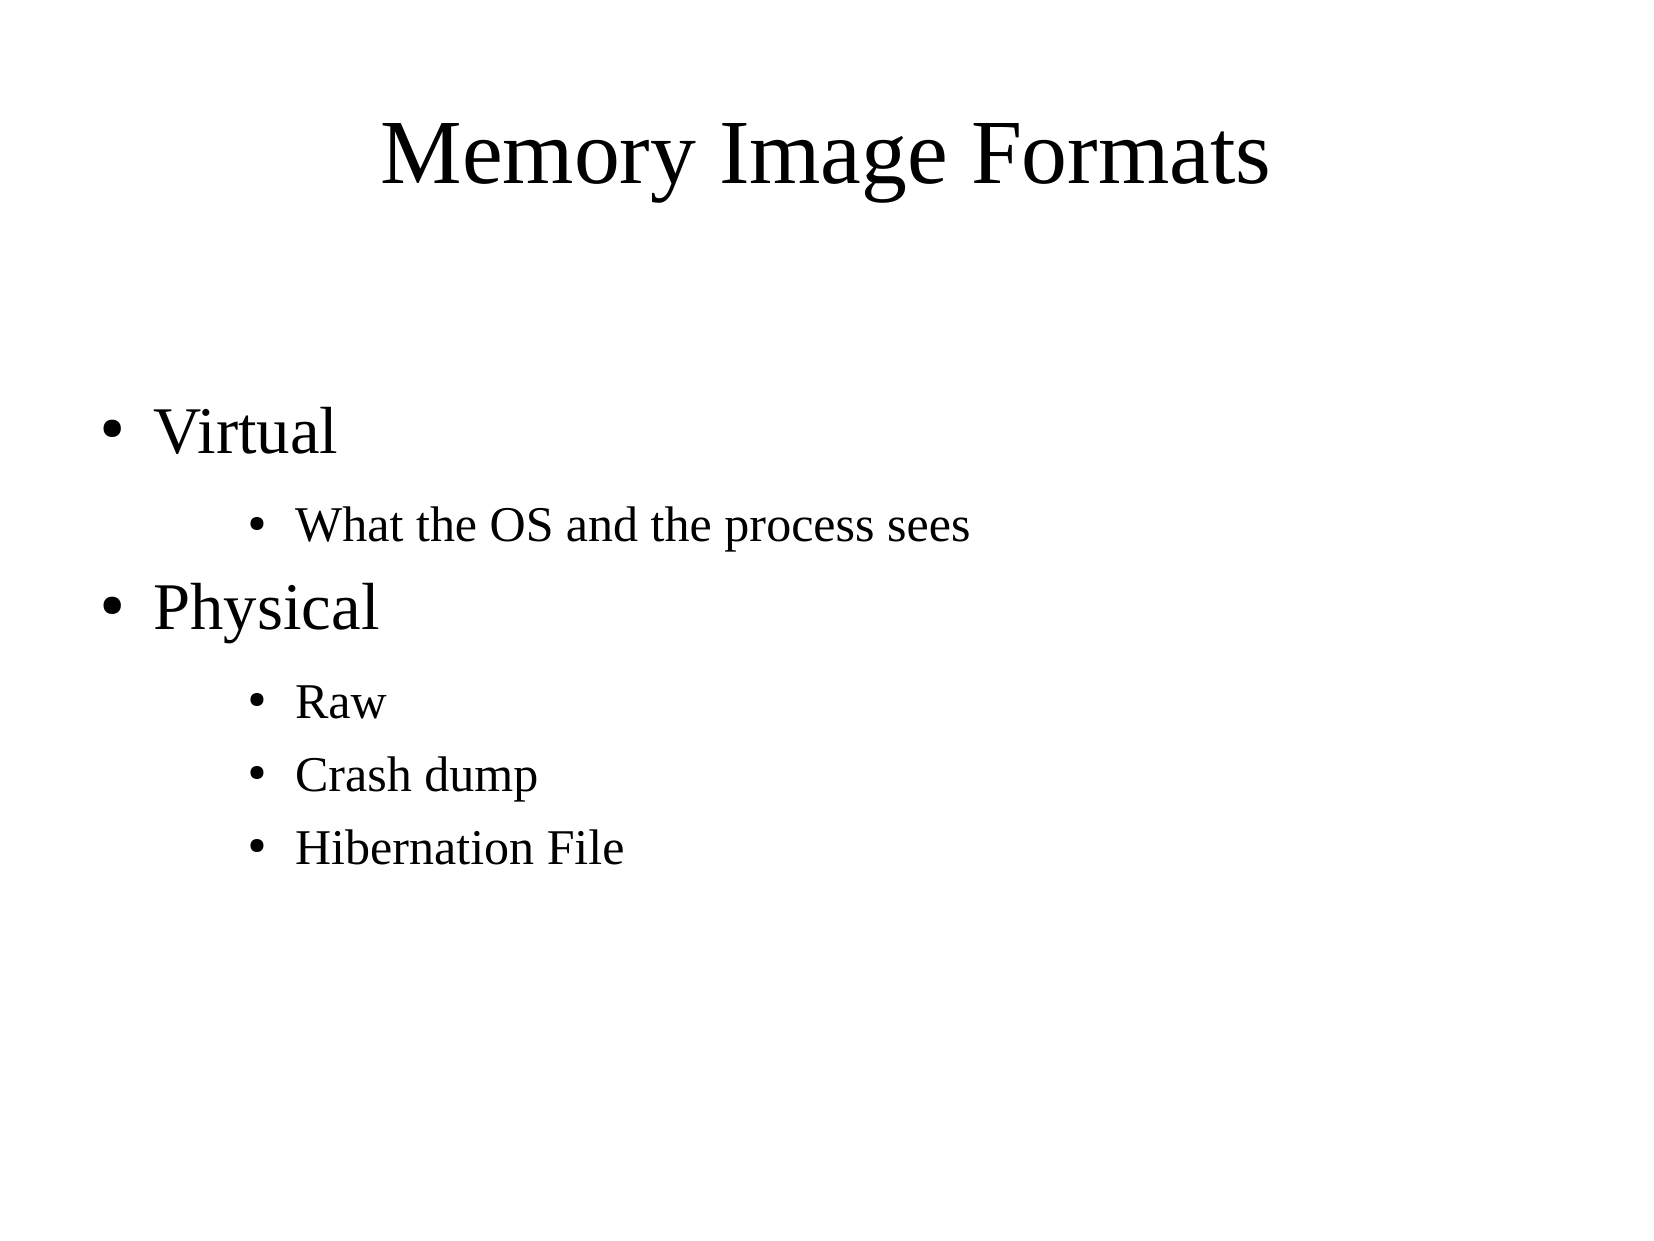

# Memory Image Formats
Virtual
What the OS and the process sees
Physical
Raw
Crash dump
Hibernation File